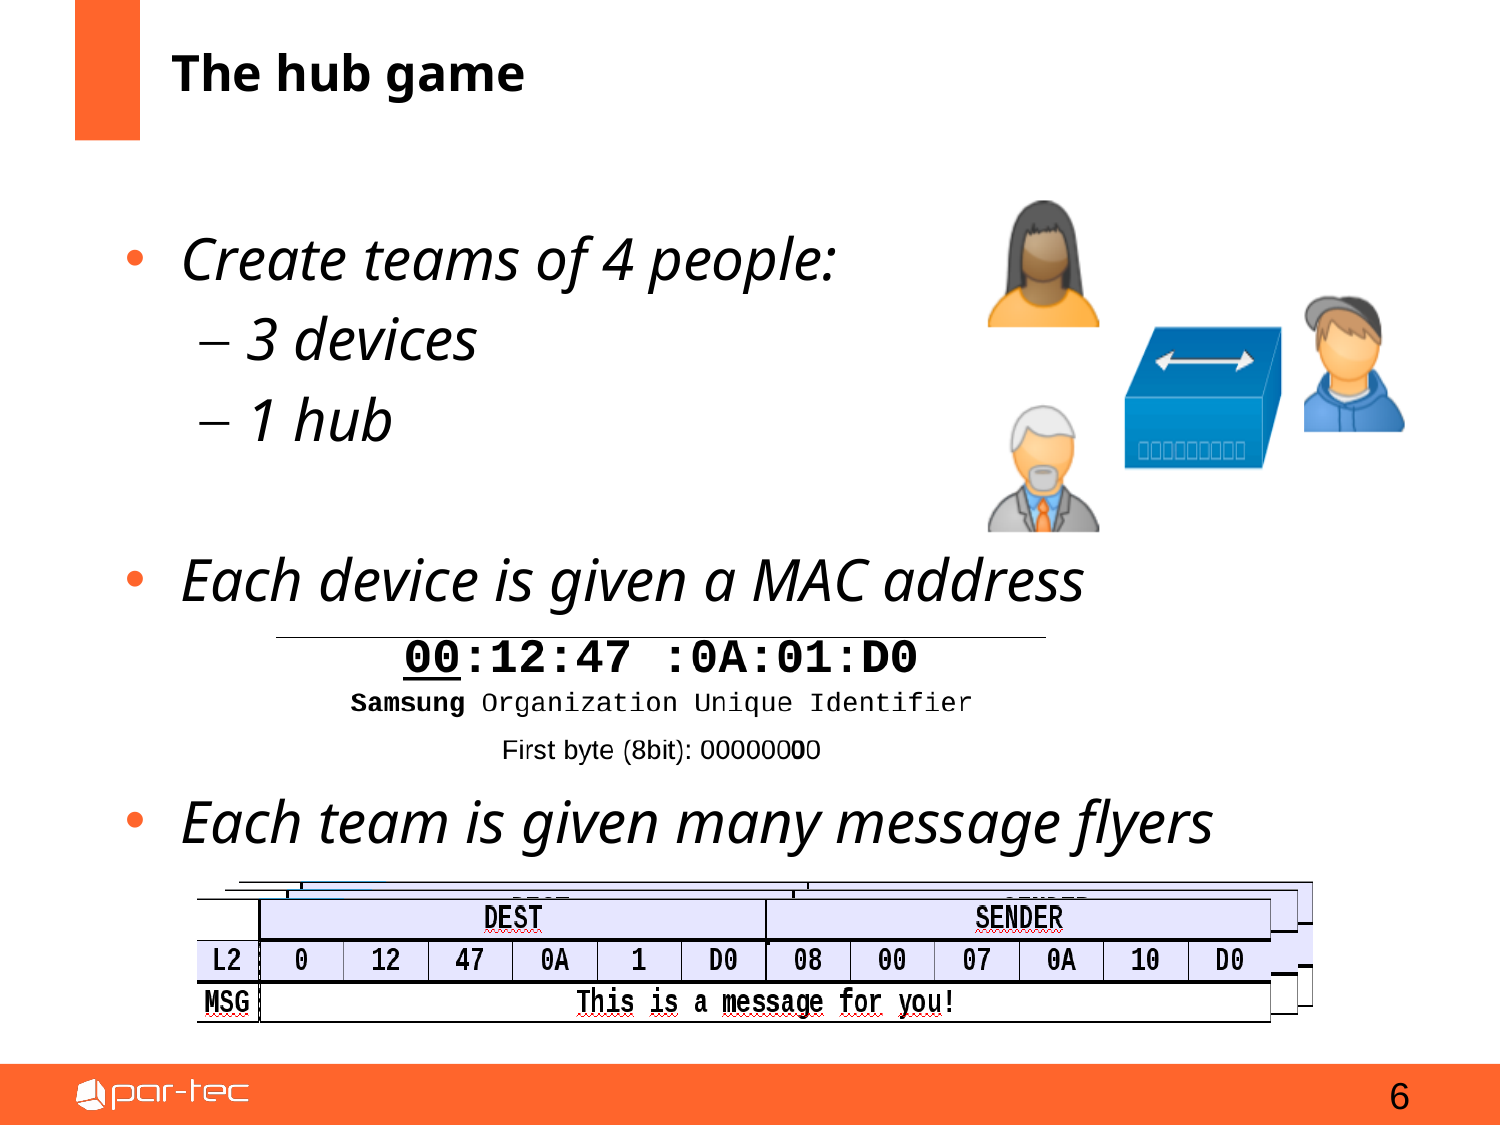

The hub game
Create teams of 4 people:
3 devices
1 hub
Each device is given a MAC address
Each team is given many message flyers